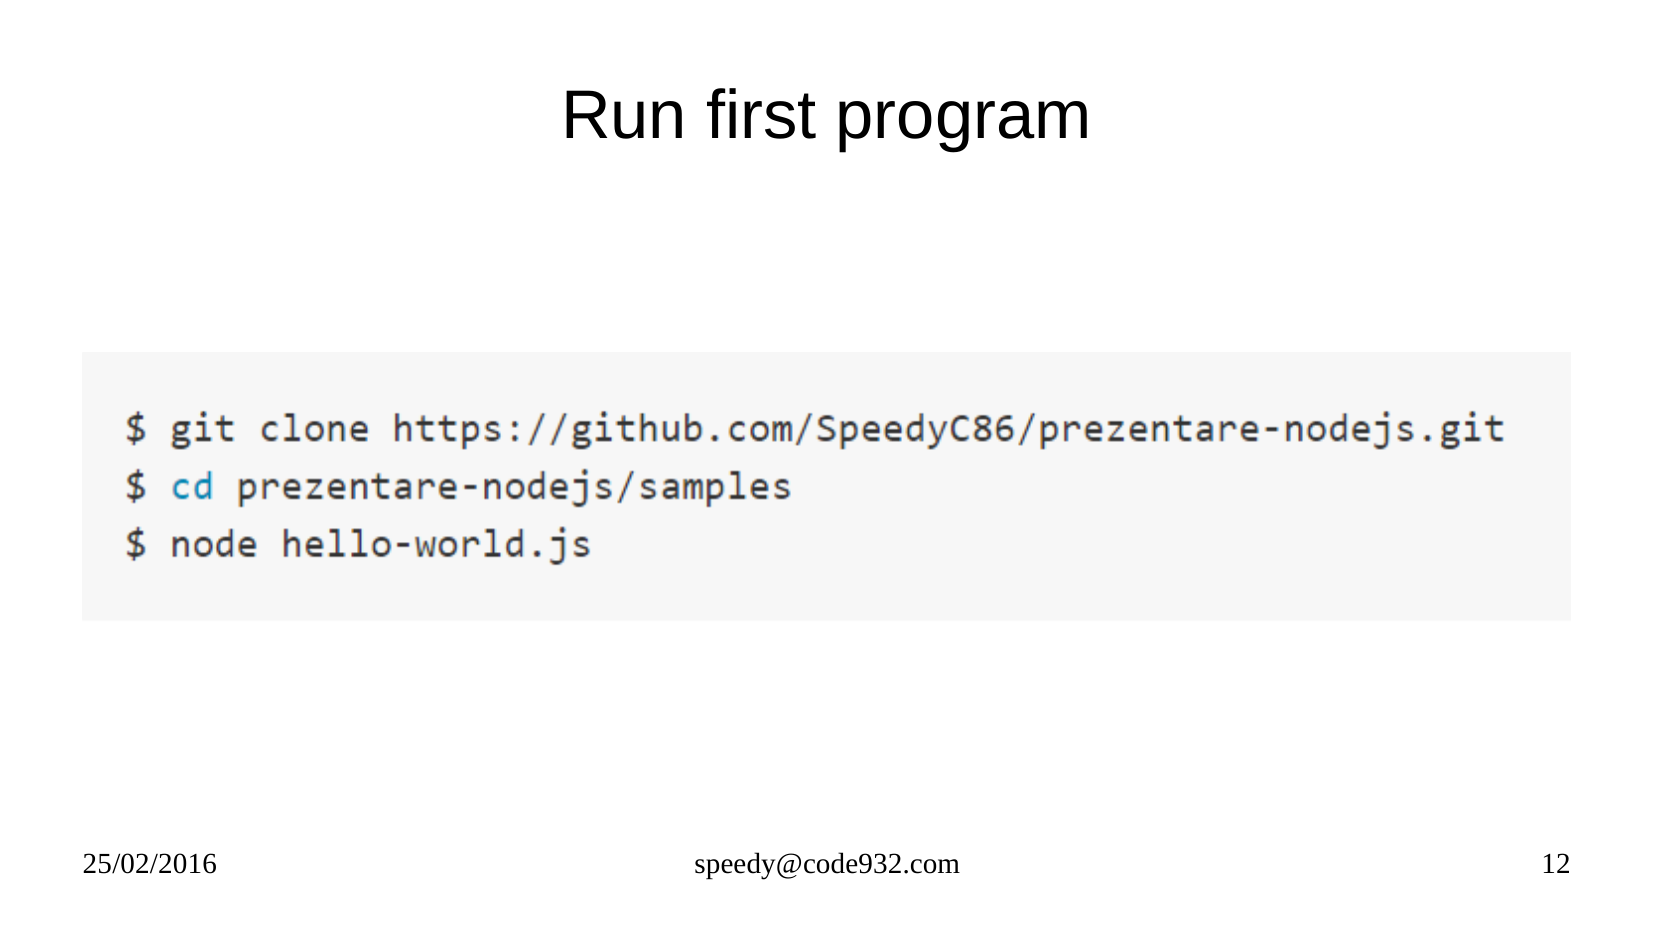

# Run first program
25/02/2016
speedy@code932.com
12